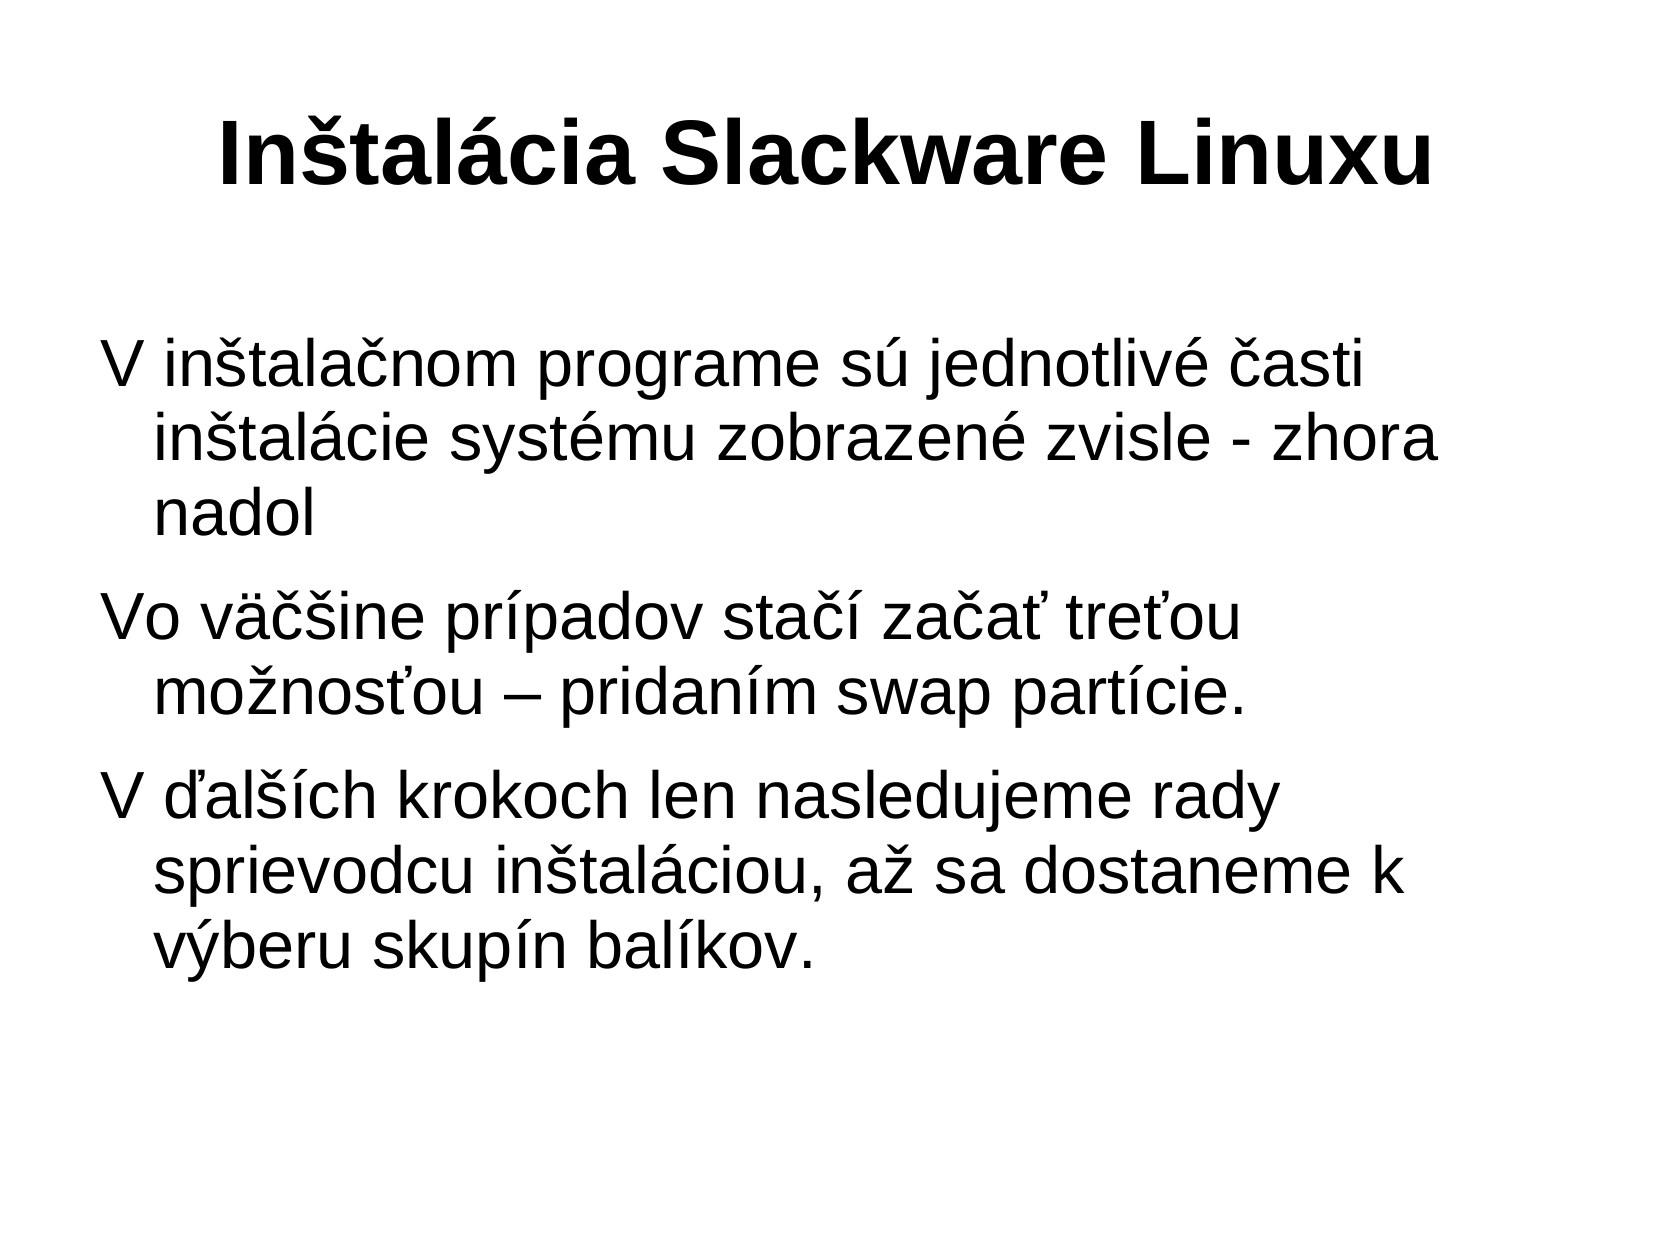

# Inštalácia Slackware Linuxu
V inštalačnom programe sú jednotlivé časti inštalácie systému zobrazené zvisle - zhora nadol
Vo väčšine prípadov stačí začať treťou možnosťou – pridaním swap partície.
V ďalších krokoch len nasledujeme rady sprievodcu inštaláciou, až sa dostaneme k výberu skupín balíkov.